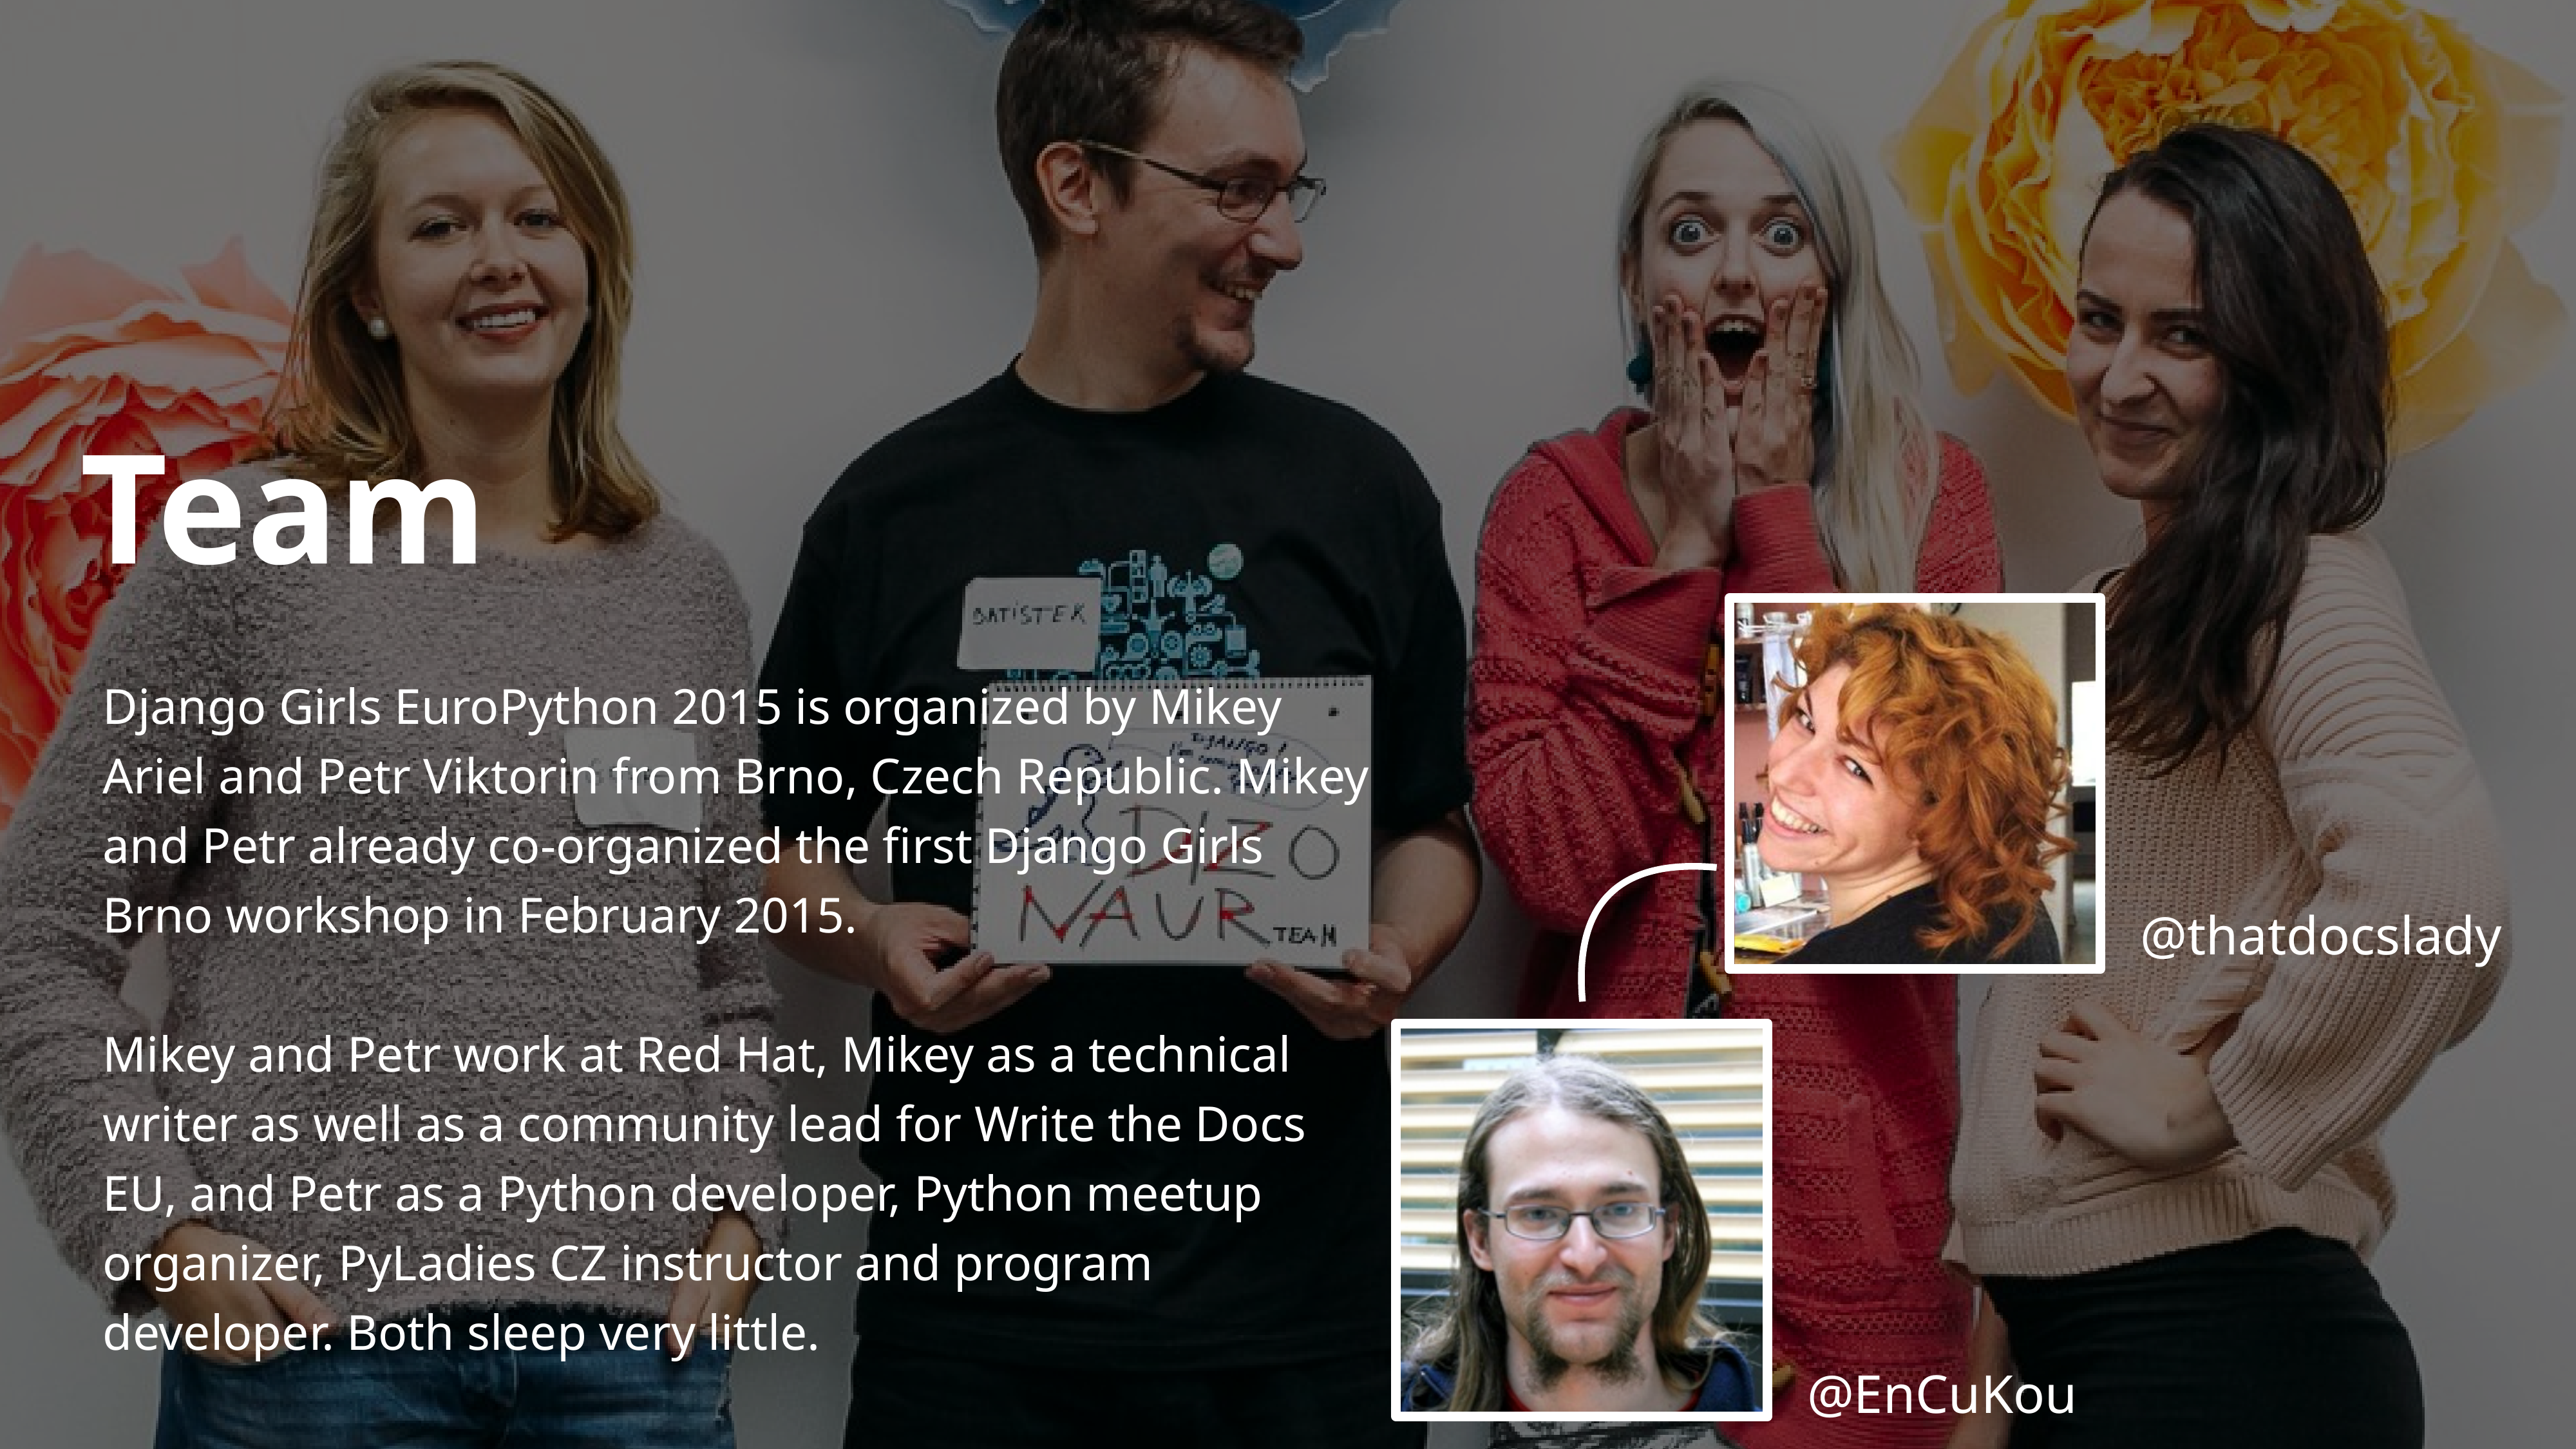

# Team
Django Girls EuroPython 2015 is organized by Mikey Ariel and Petr Viktorin from Brno, Czech Republic. Mikey and Petr already co-organized the first Django Girls Brno workshop in February 2015.
Mikey and Petr work at Red Hat, Mikey as a technical writer as well as a community lead for Write the Docs EU, and Petr as a Python developer, Python meetup organizer, PyLadies CZ instructor and program developer. Both sleep very little.
@thatdocslady
@EnCuKou